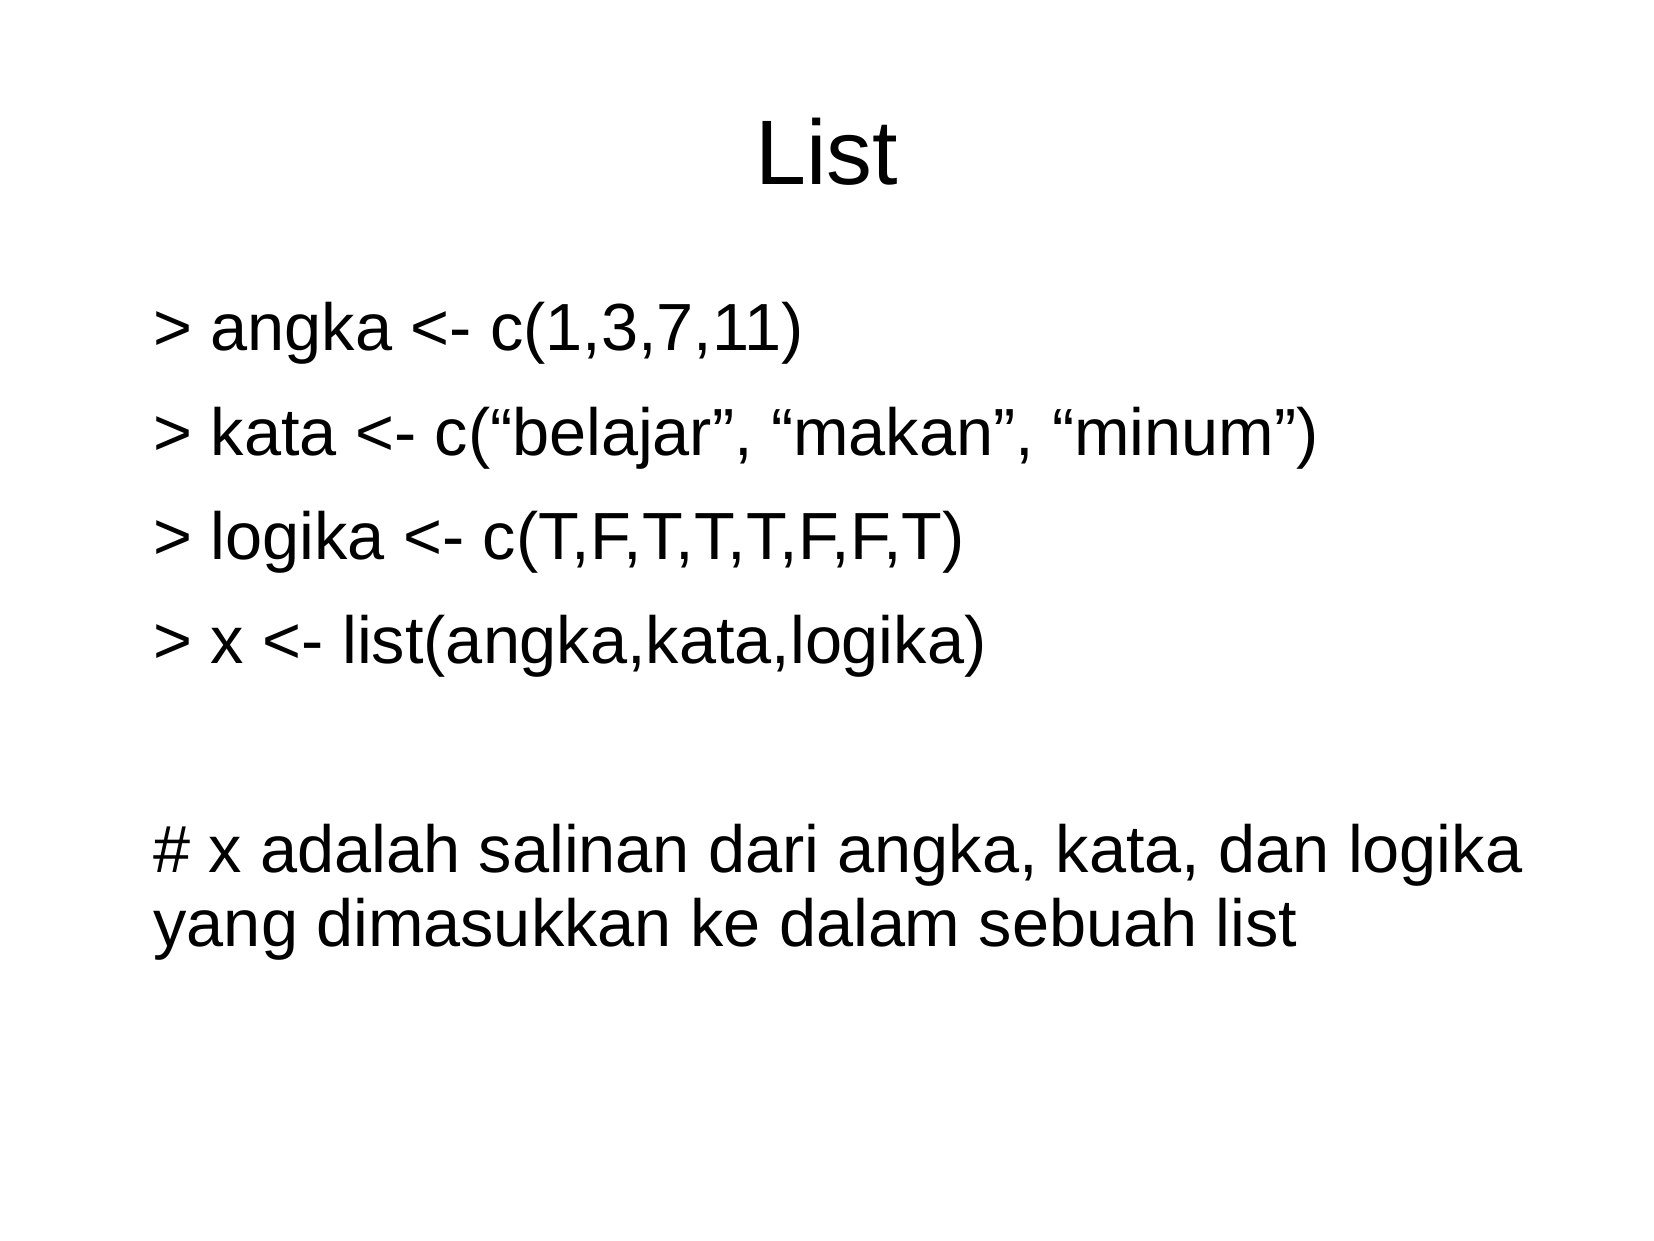

# List
> angka <- c(1,3,7,11)
> kata <- c(“belajar”, “makan”, “minum”)
> logika <- c(T,F,T,T,T,F,F,T)
> x <- list(angka,kata,logika)
# x adalah salinan dari angka, kata, dan logika yang dimasukkan ke dalam sebuah list